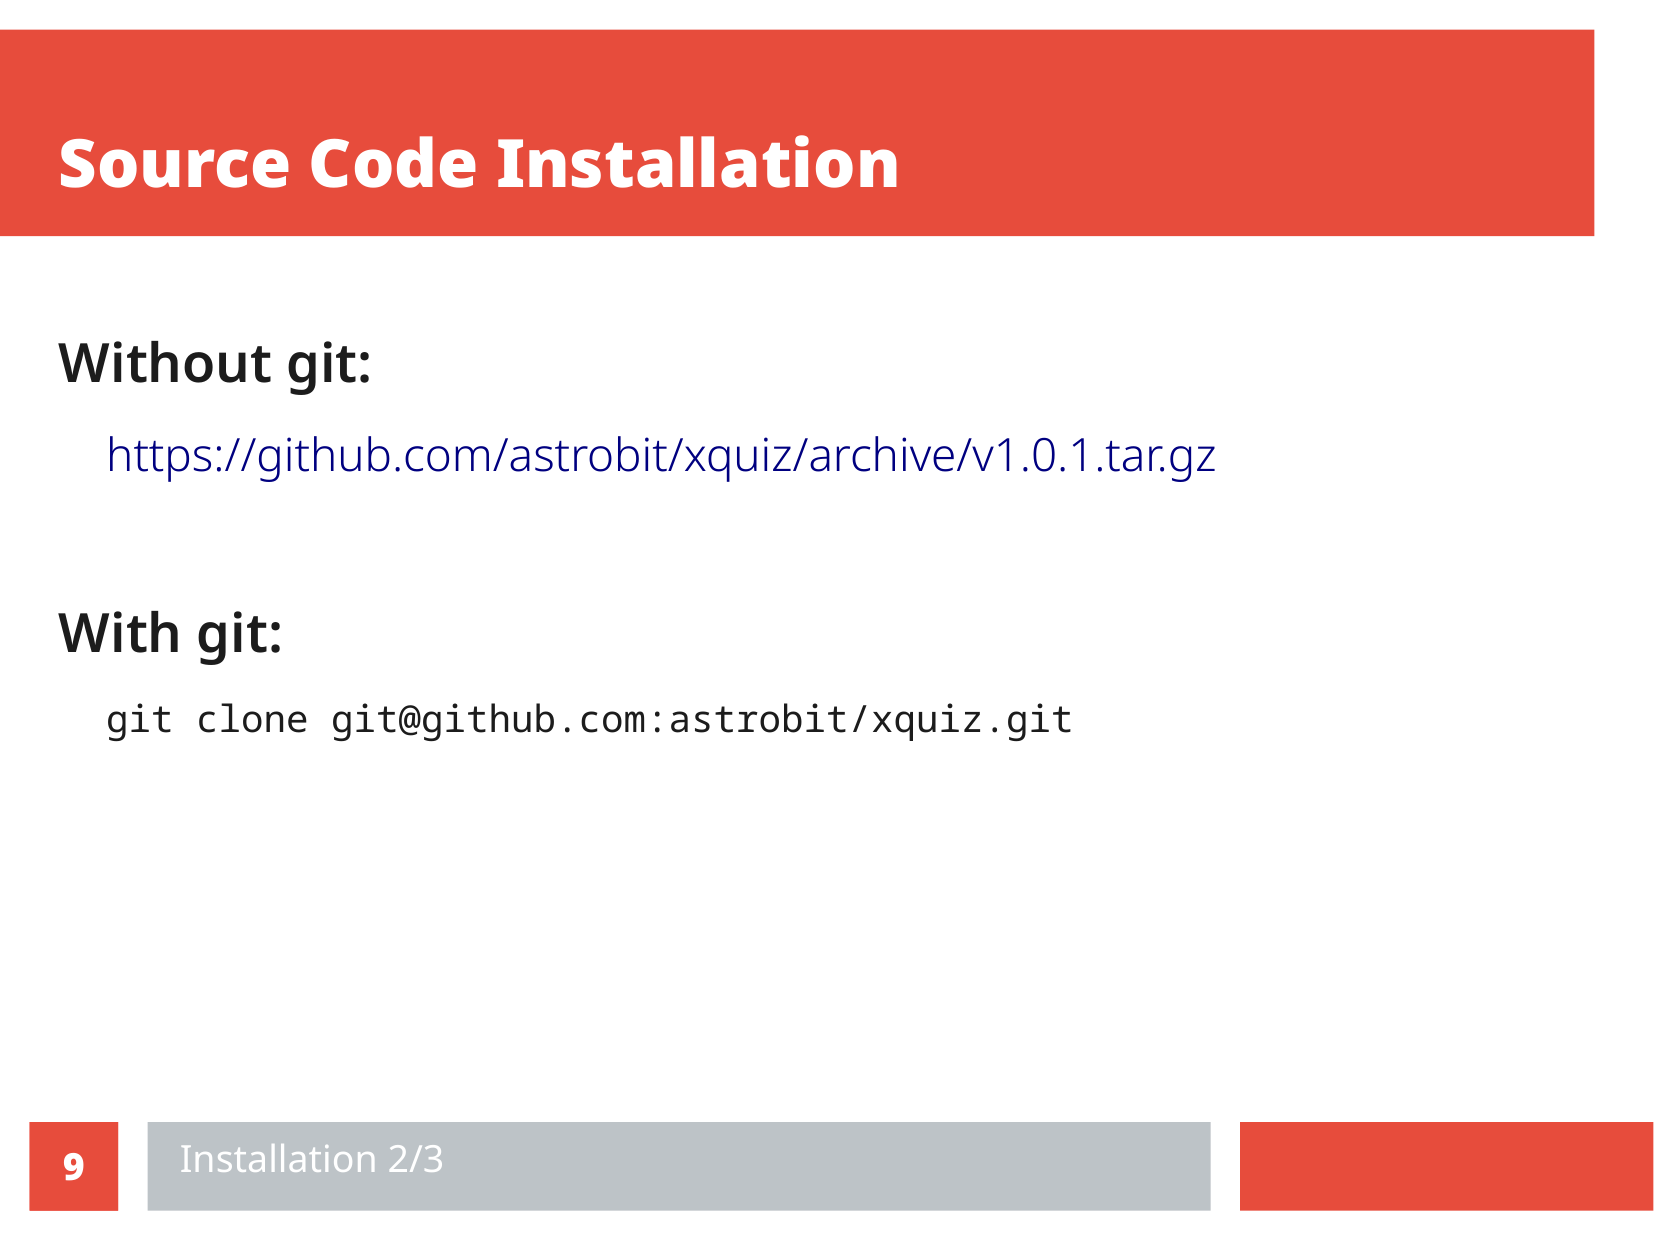

# Source Code Installation
Without git:
https://github.com/astrobit/xquiz/archive/v1.0.1.tar.gz
With git:
git clone git@github.com:astrobit/xquiz.git
9
Installation 2/3